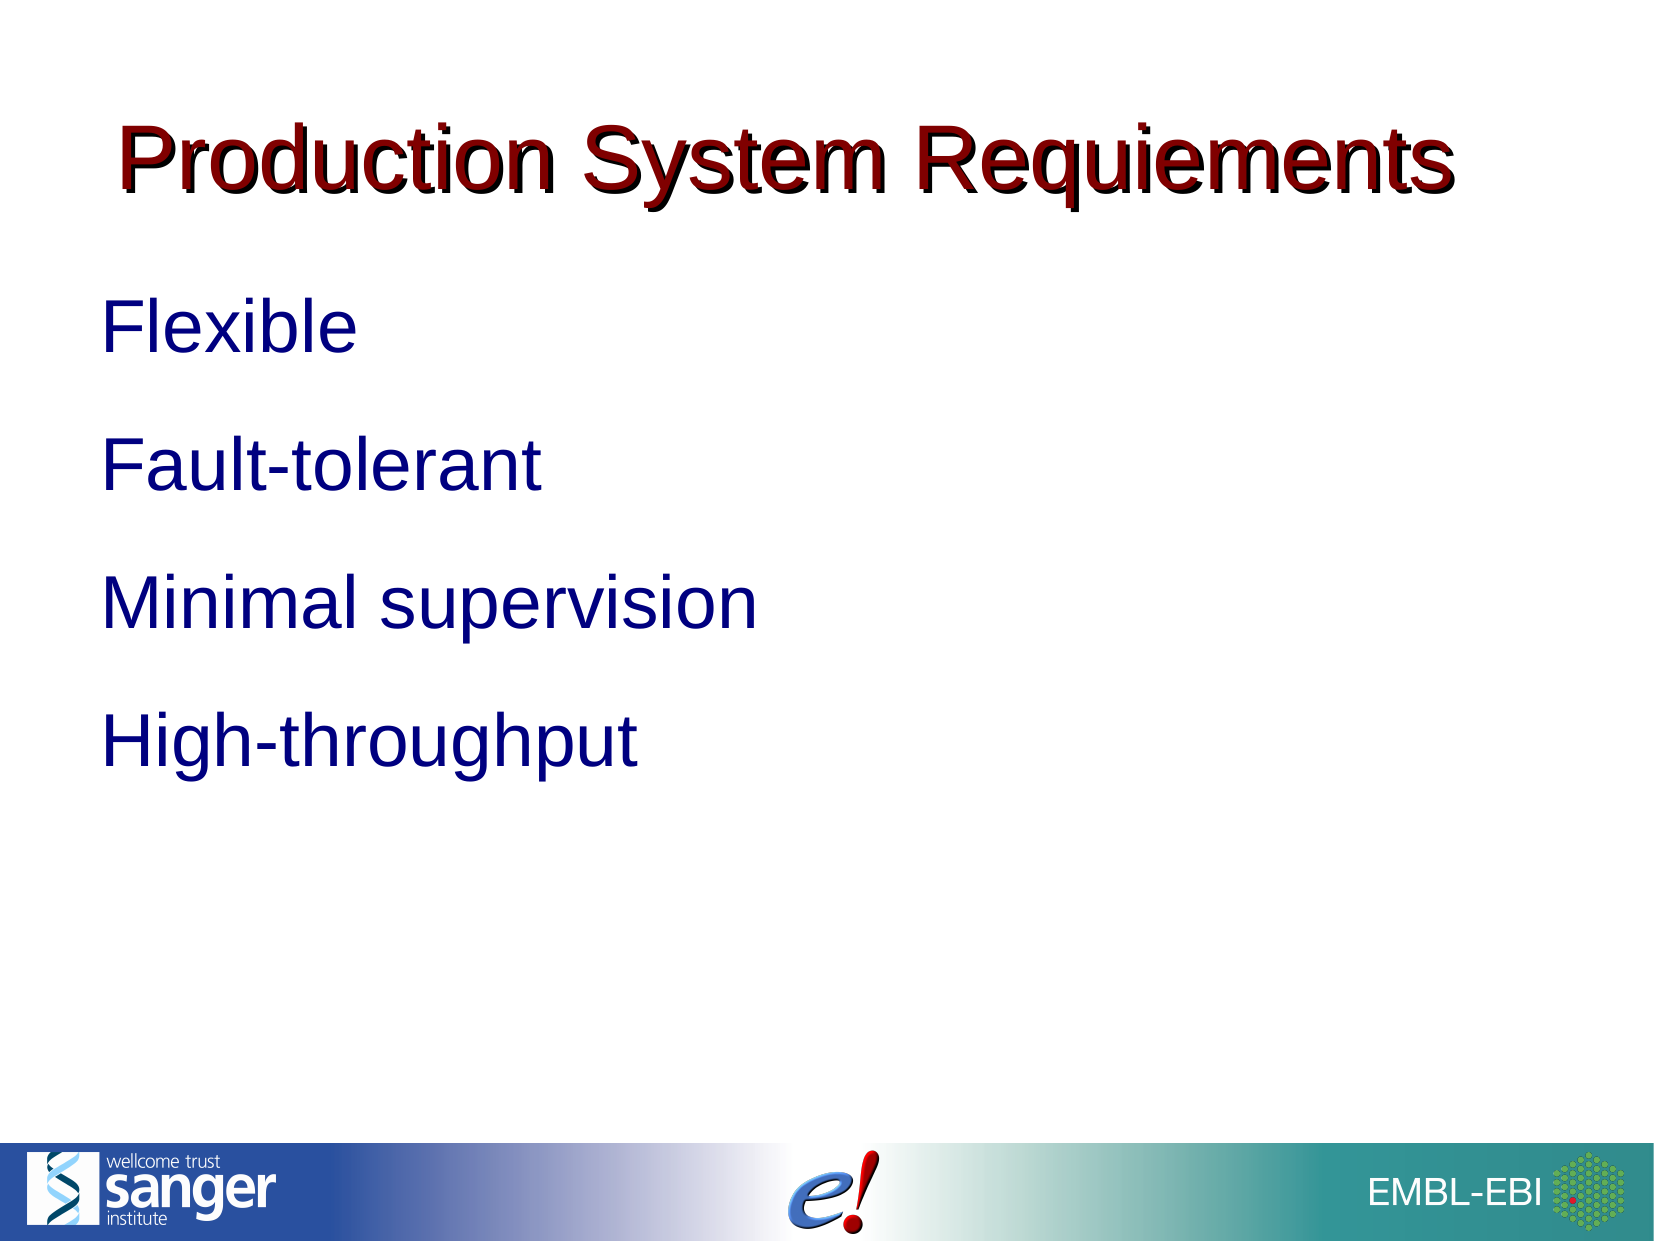

# Production System Requiements
Flexible
Fault-tolerant
Minimal supervision
High-throughput